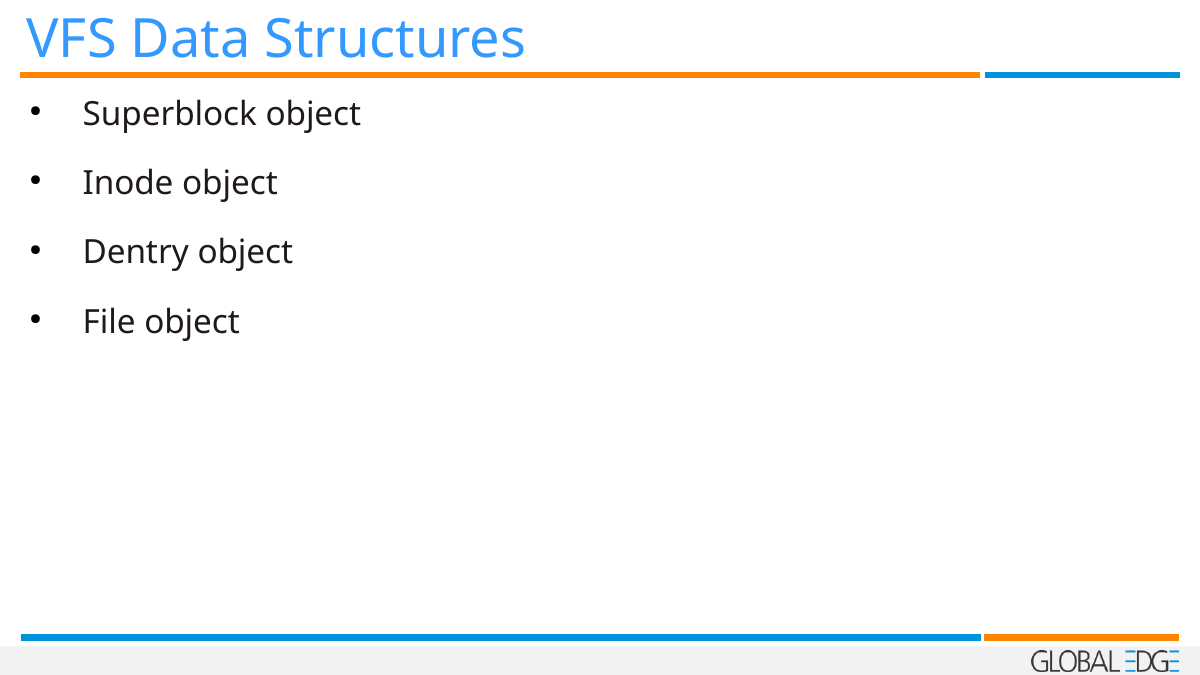

VFS Data Structures
# Superblock object
Inode object
Dentry object
File object